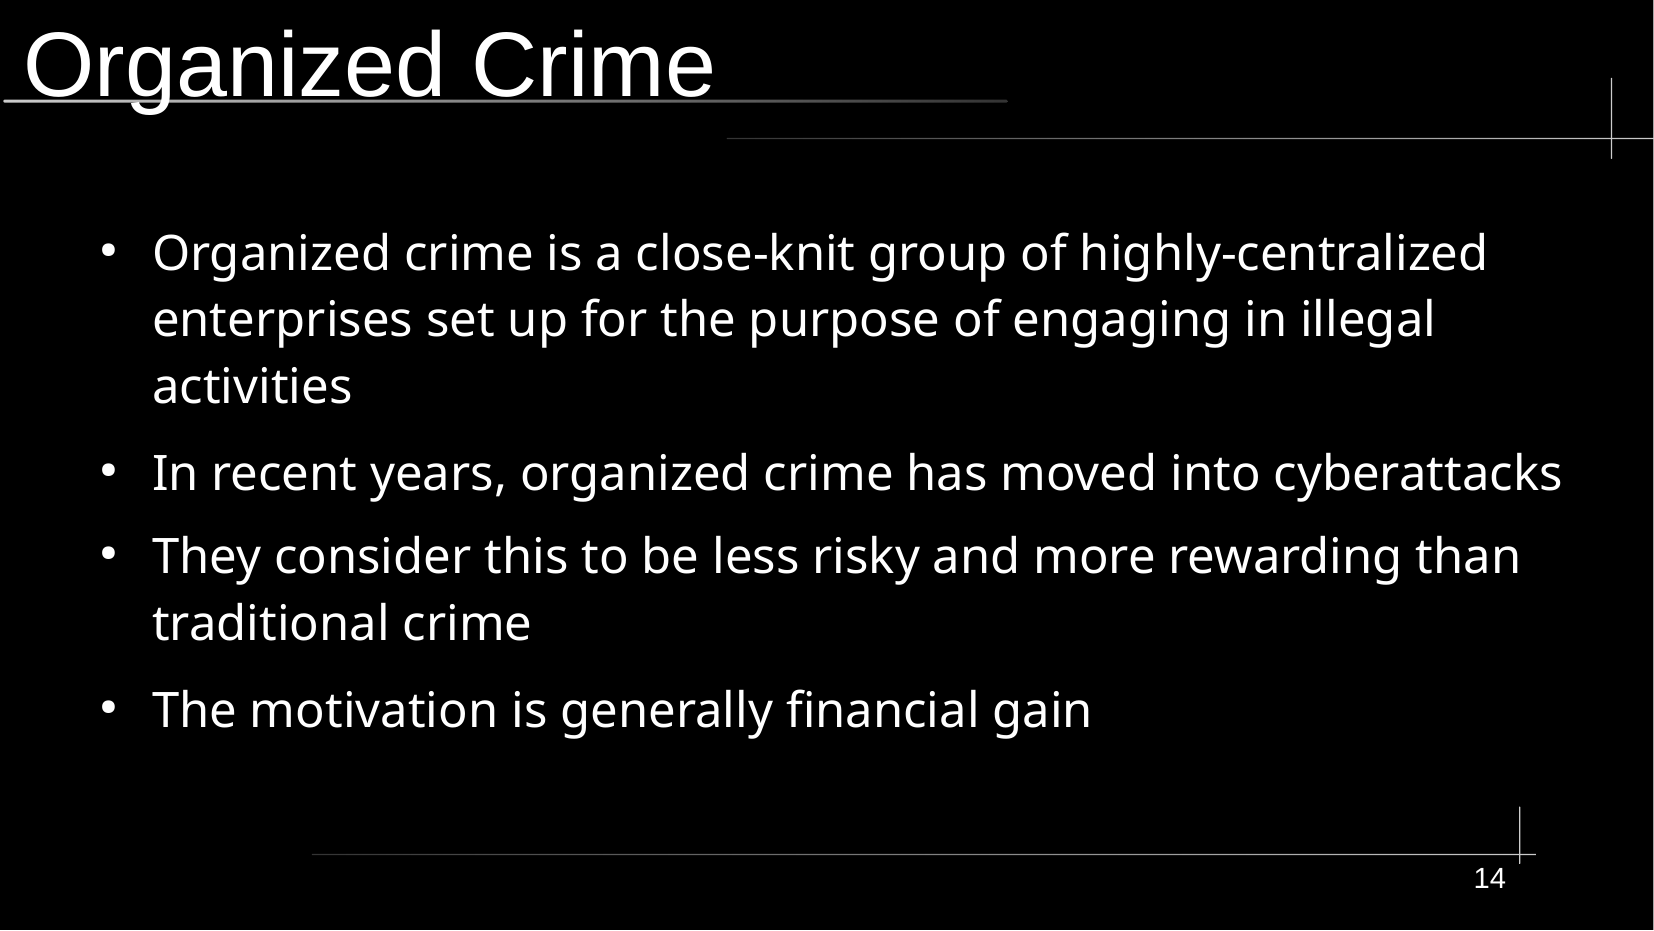

# Organized Crime
Organized crime is a close-knit group of highly-centralized enterprises set up for the purpose of engaging in illegal activities
In recent years, organized crime has moved into cyberattacks
They consider this to be less risky and more rewarding than traditional crime
The motivation is generally financial gain
14